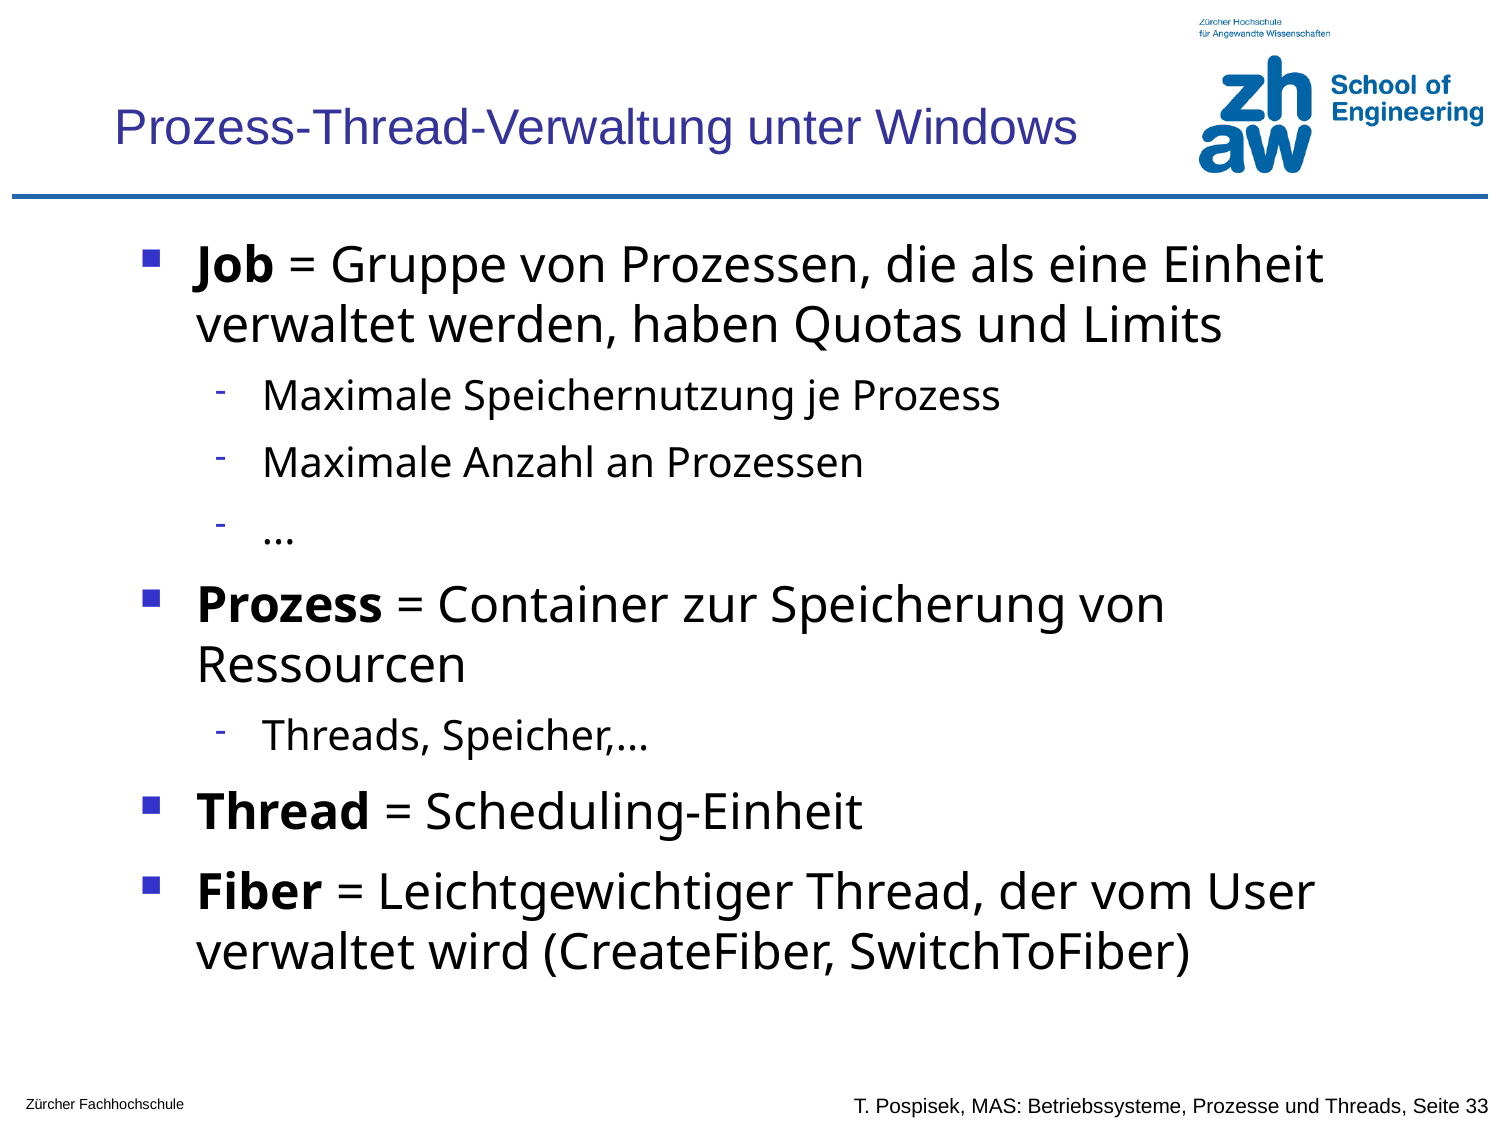

# Prozess-Thread-Verwaltung unter Windows
Job = Gruppe von Prozessen, die als eine Einheit verwaltet werden, haben Quotas und Limits
Maximale Speichernutzung je Prozess
Maximale Anzahl an Prozessen
...
Prozess = Container zur Speicherung von Ressourcen
Threads, Speicher,...
Thread = Scheduling-Einheit
Fiber = Leichtgewichtiger Thread, der vom User verwaltet wird (CreateFiber, SwitchToFiber)